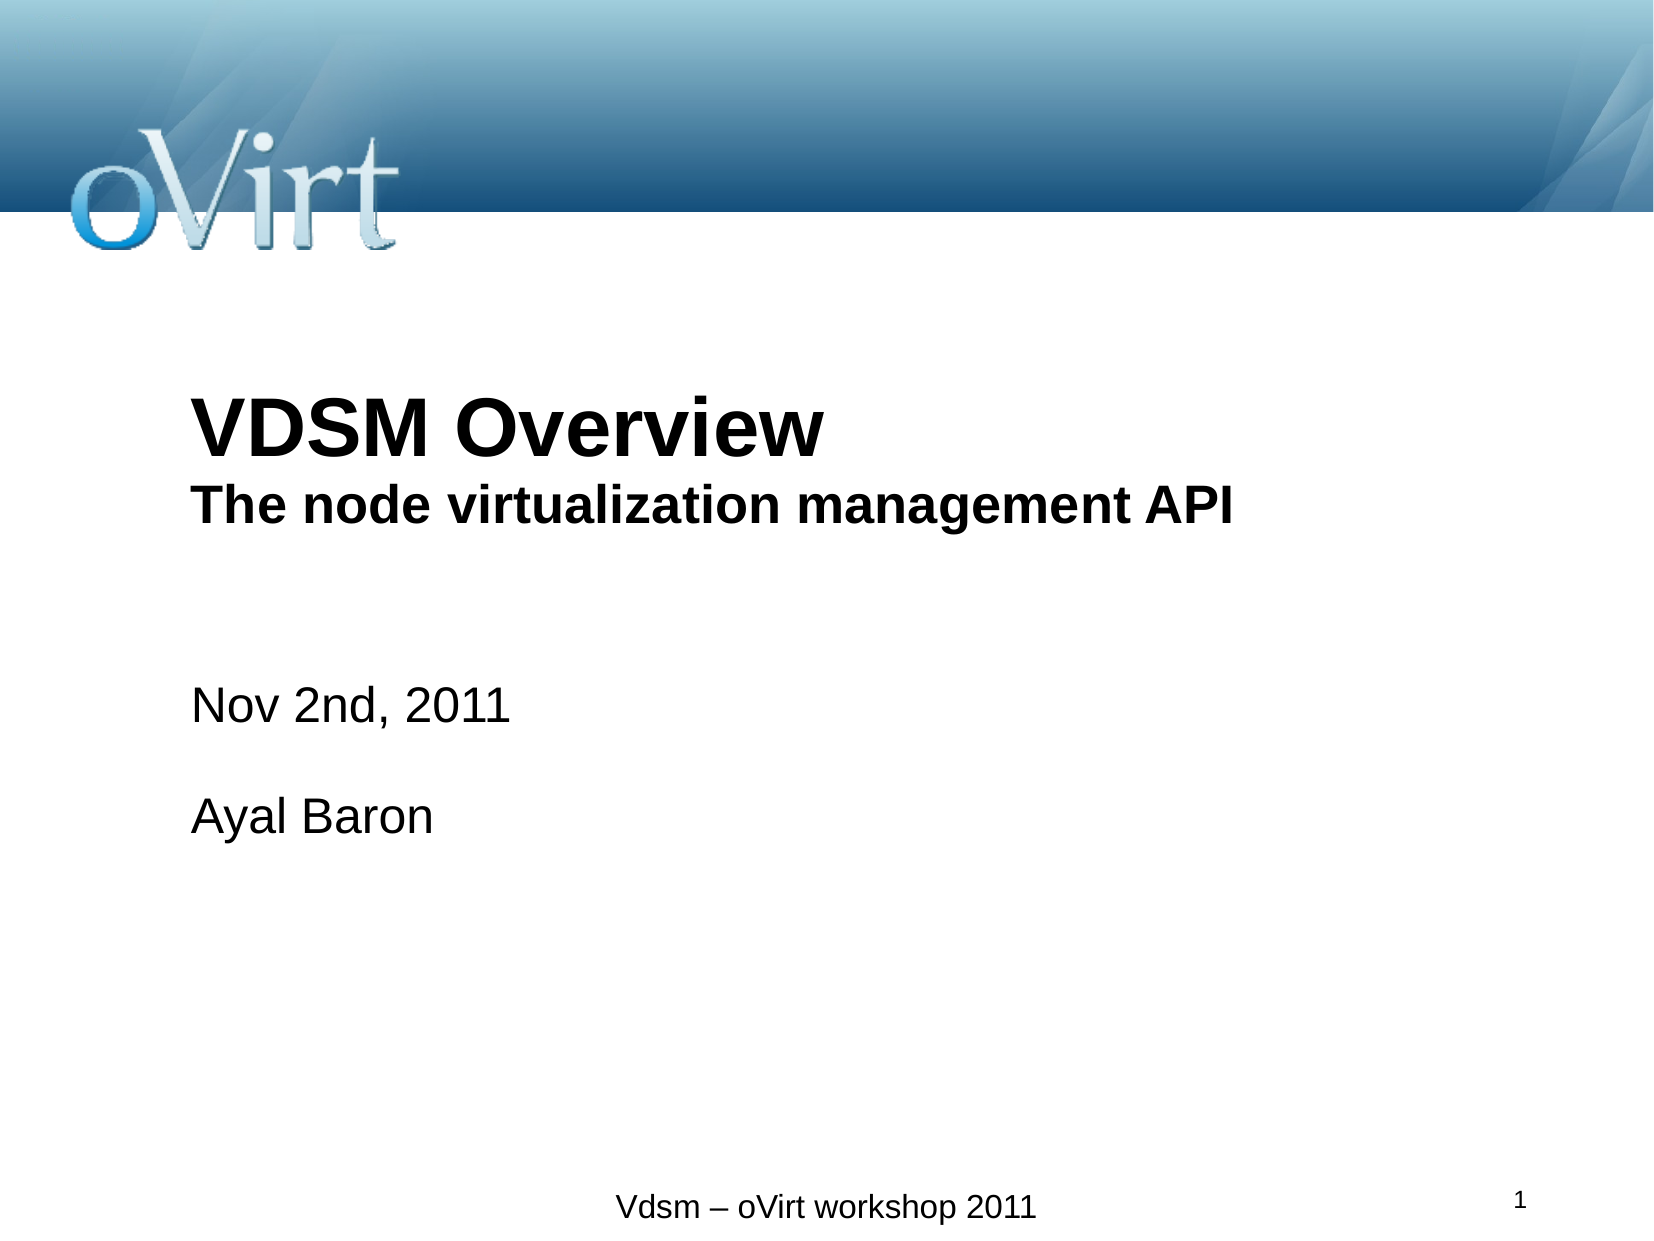

VDSM Overview
The node virtualization management API
Nov 2nd, 2011
Ayal Baron